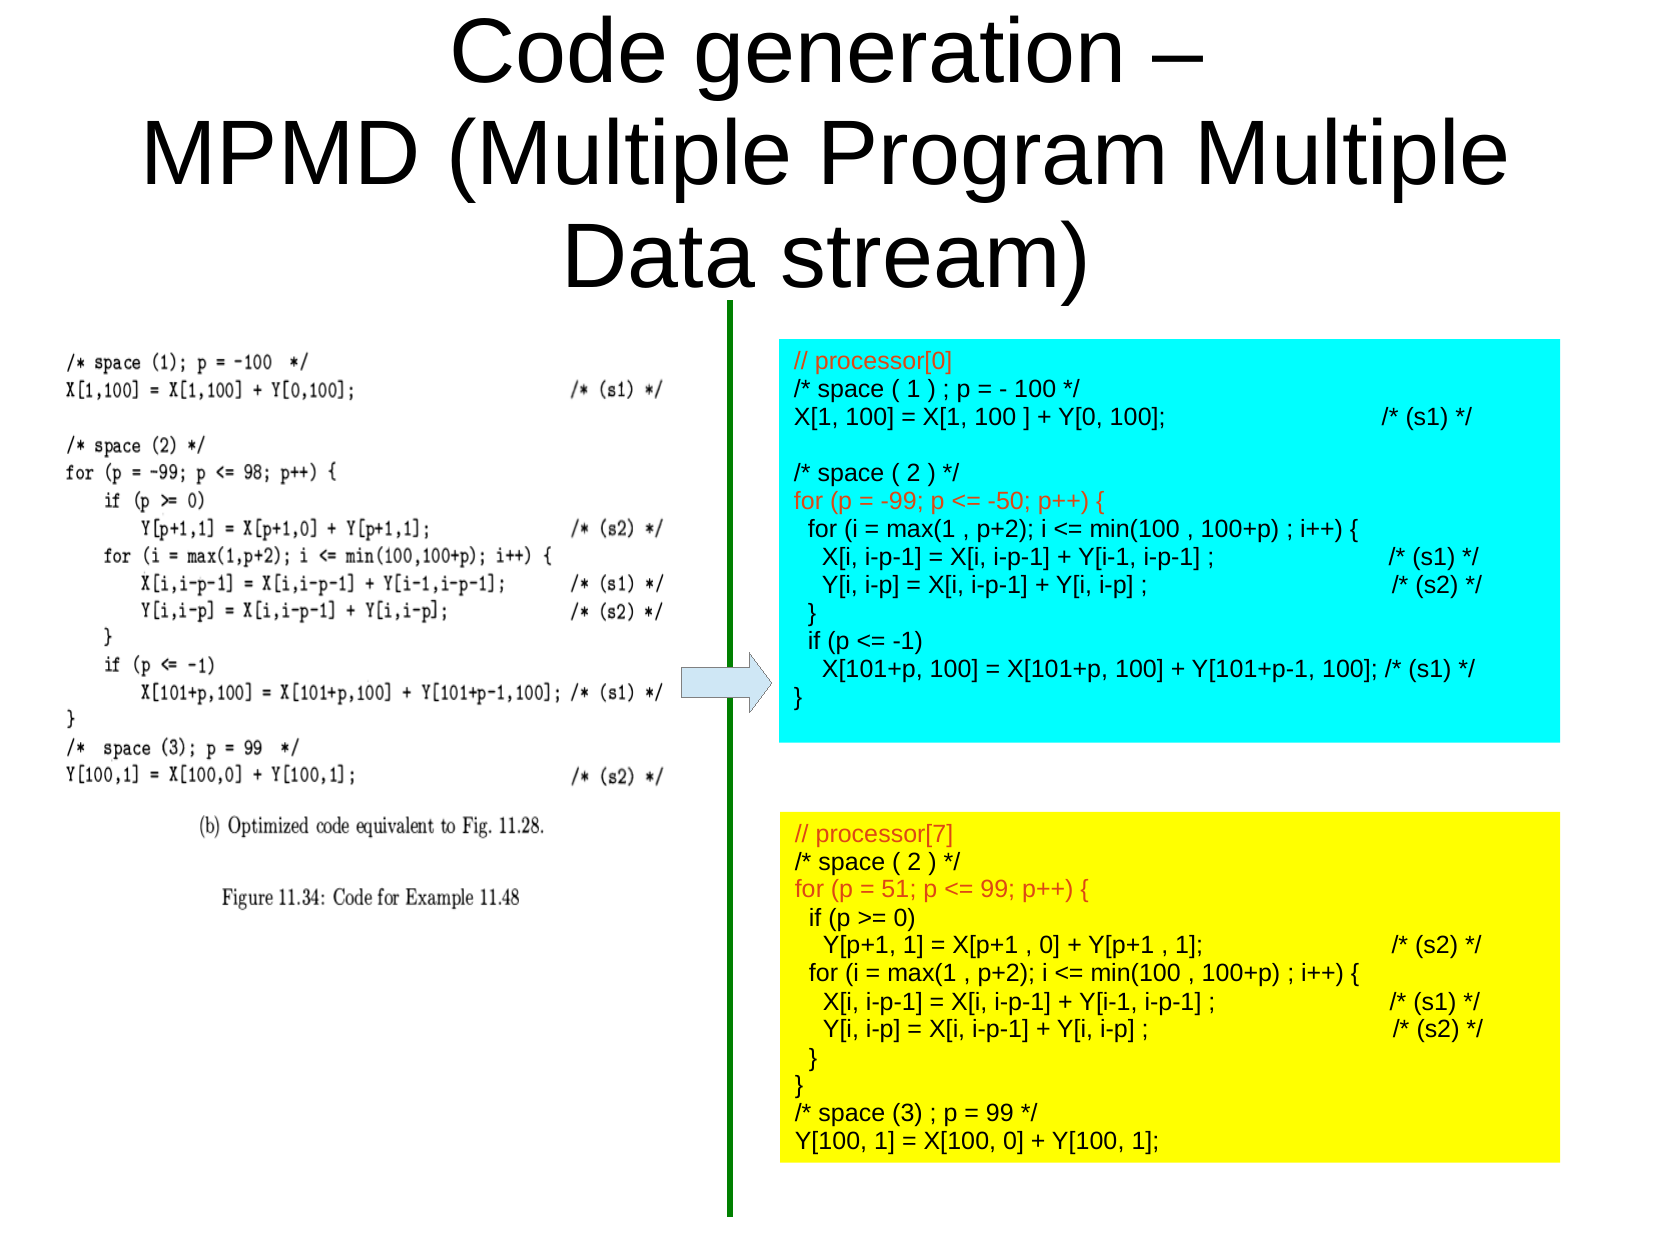

# Code generation – MPMD (Multiple Program Multiple Data stream)
// processor[0]
/* space ( 1 ) ; p = - 100 */
X[1, 100] = X[1, 100 ] + Y[0, 100]; /* (s1) */
/* space ( 2 ) */
for (p = -99; p <= -50; p++) {
 for (i = max(1 , p+2); i <= min(100 , 100+p) ; i++) {
 X[i, i-p-1] = X[i, i-p-1] + Y[i-1, i-p-1] ; /* (s1) */
 Y[i, i-p] = X[i, i-p-1] + Y[i, i-p] ; /* (s2) */
 }
 if (p <= -1)
 X[101+p, 100] = X[101+p, 100] + Y[101+p-1, 100]; /* (s1) */
}
// processor[7]
/* space ( 2 ) */
for (p = 51; p <= 99; p++) {
 if (p >= 0)
 Y[p+1, 1] = X[p+1 , 0] + Y[p+1 , 1]; /* (s2) */
 for (i = max(1 , p+2); i <= min(100 , 100+p) ; i++) {
 X[i, i-p-1] = X[i, i-p-1] + Y[i-1, i-p-1] ; /* (s1) */
 Y[i, i-p] = X[i, i-p-1] + Y[i, i-p] ; /* (s2) */
 }
}
/* space (3) ; p = 99 */
Y[100, 1] = X[100, 0] + Y[100, 1];